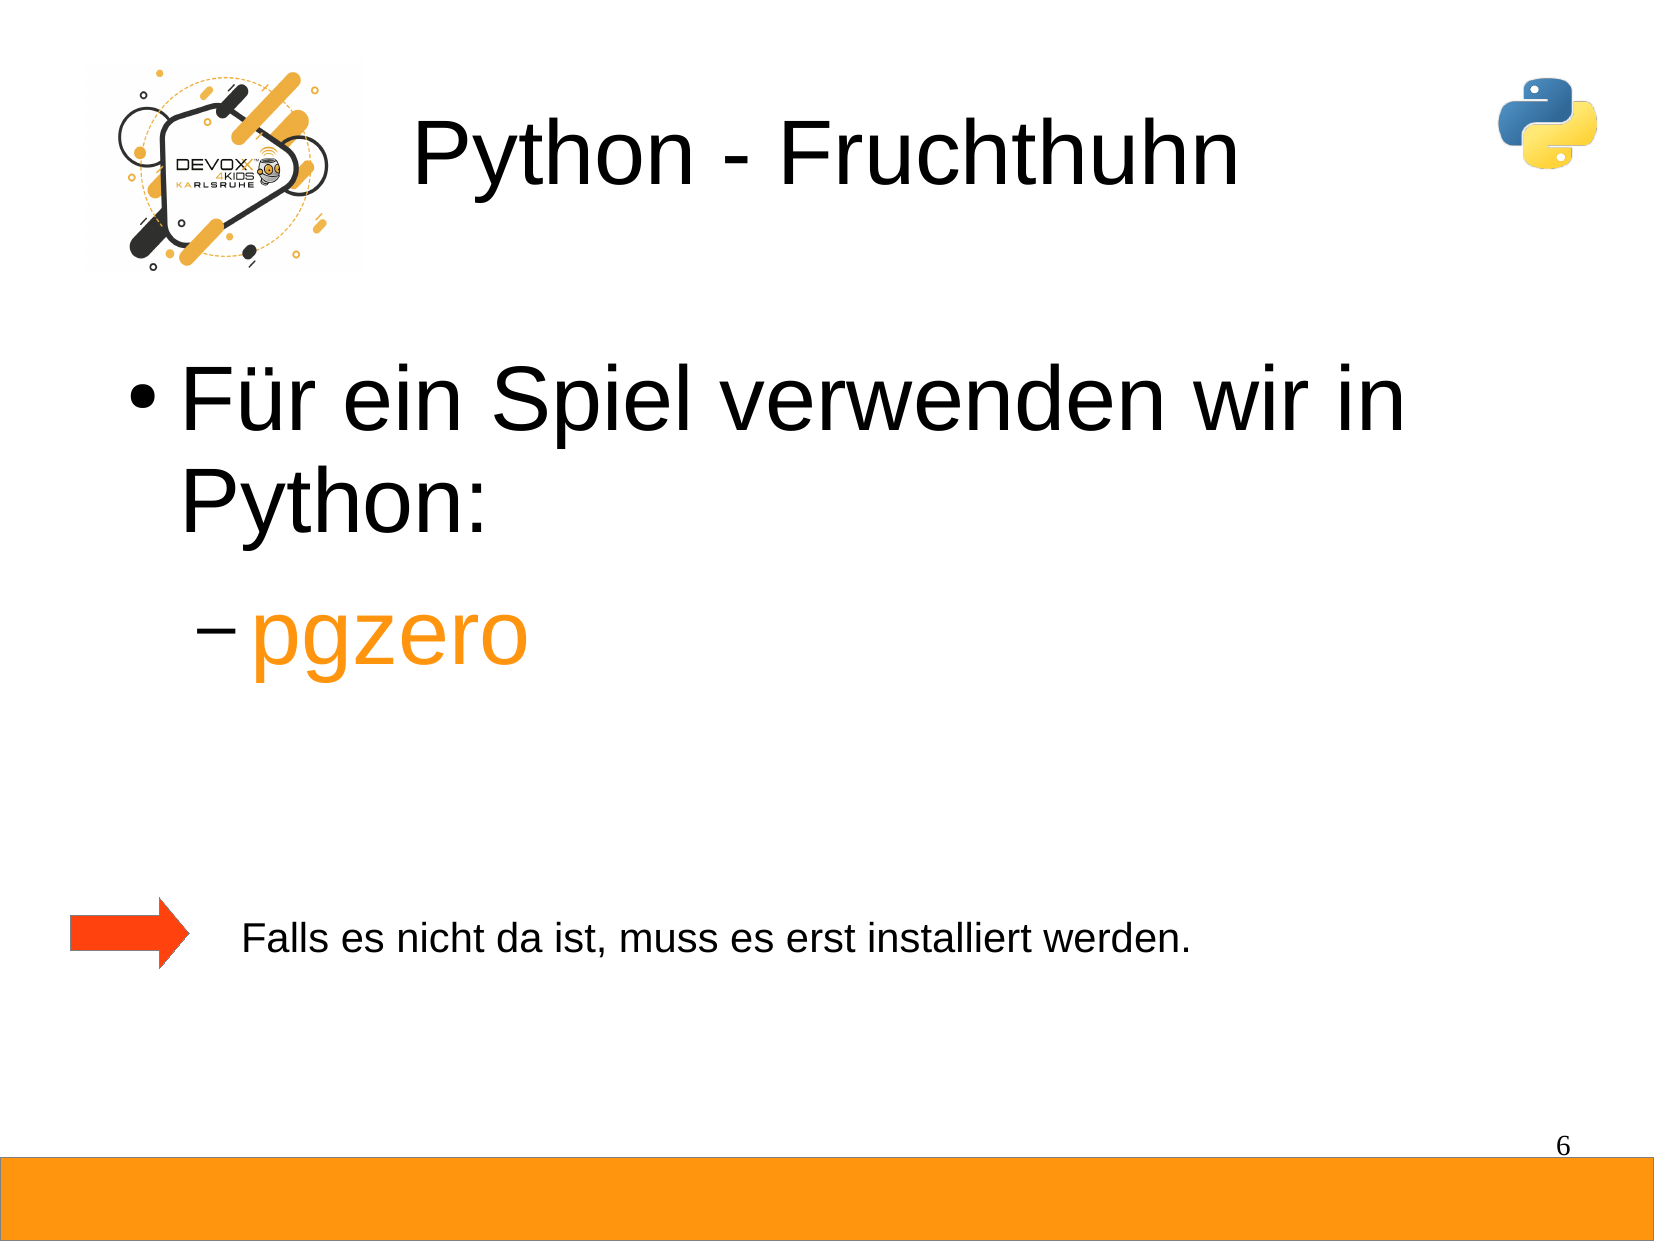

# Python - Fruchthuhn
Für ein Spiel verwenden wir in Python:
pgzero
Falls es nicht da ist, muss es erst installiert werden.
6